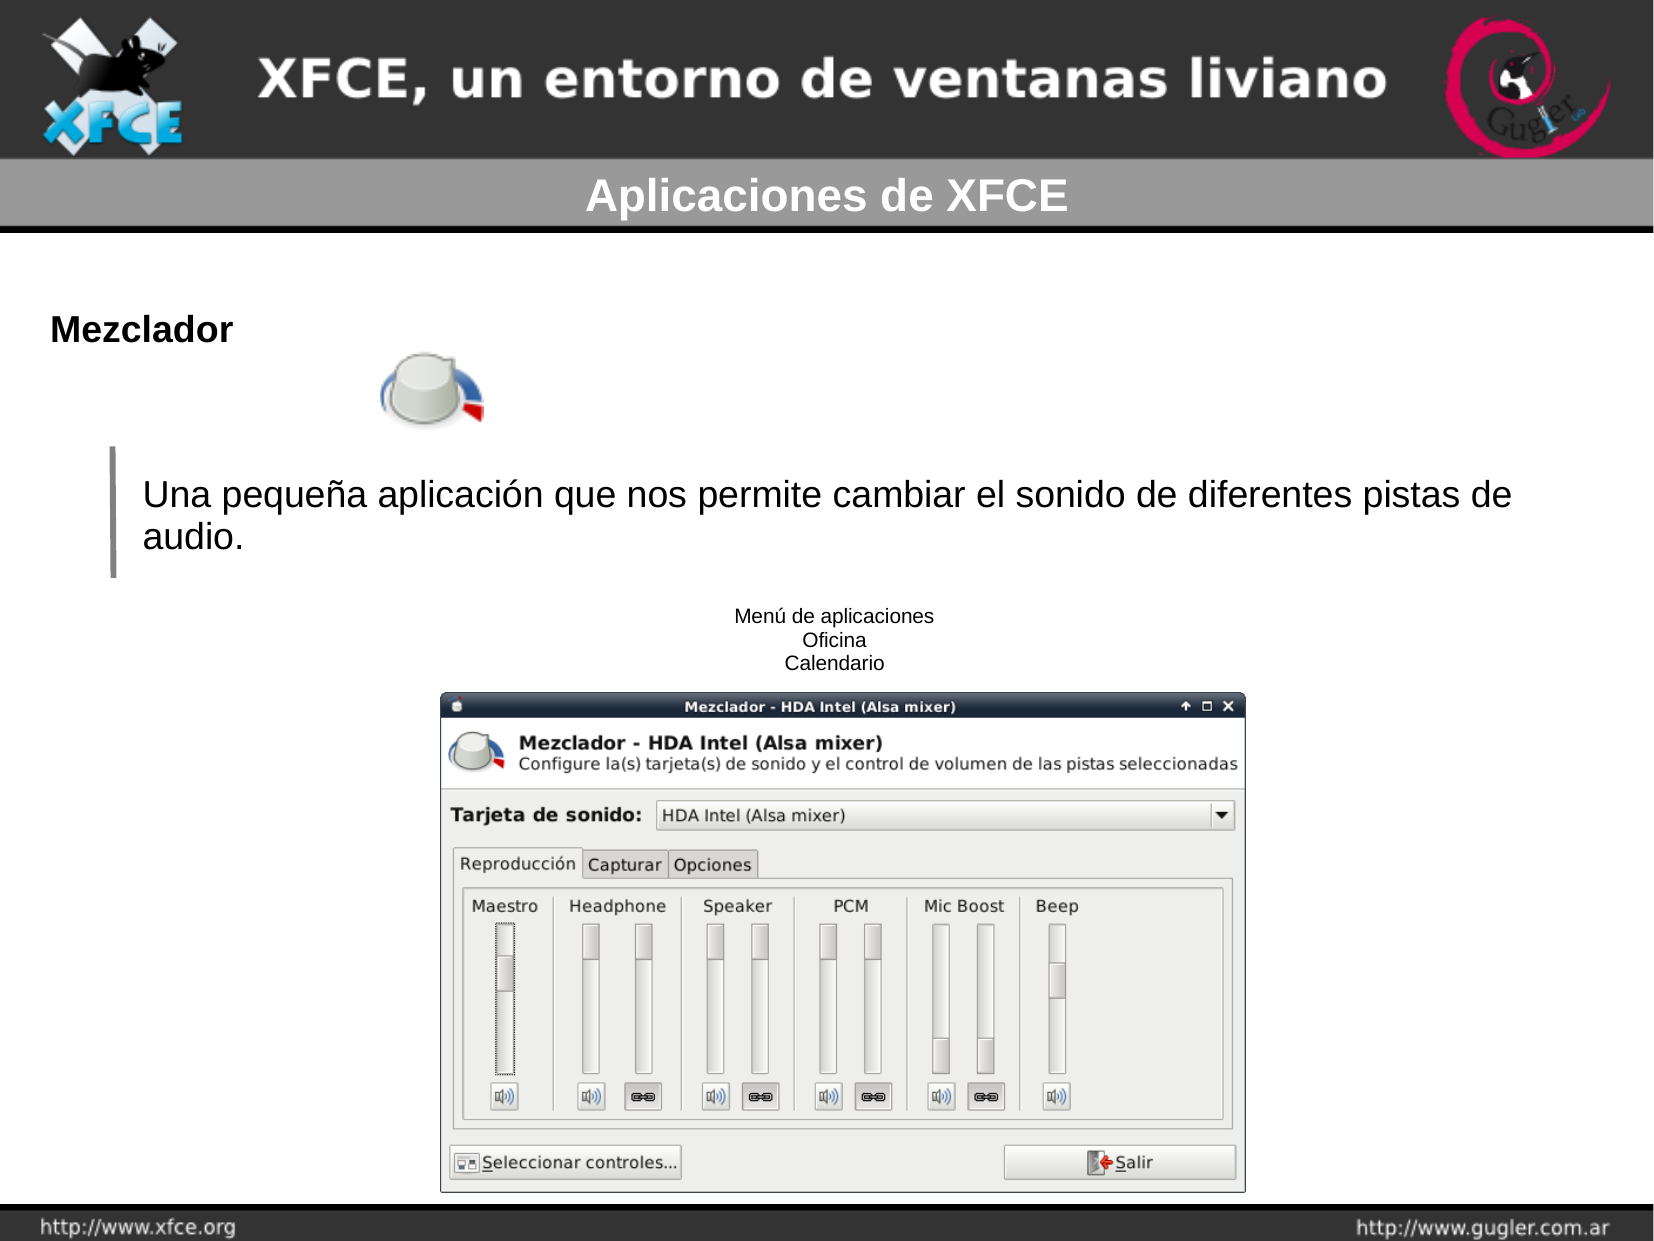

Aplicaciones de XFCE
Mezclador
Una pequeña aplicación que nos permite cambiar el sonido de diferentes pistas de audio.
Menú de aplicaciones
Oficina
Calendario